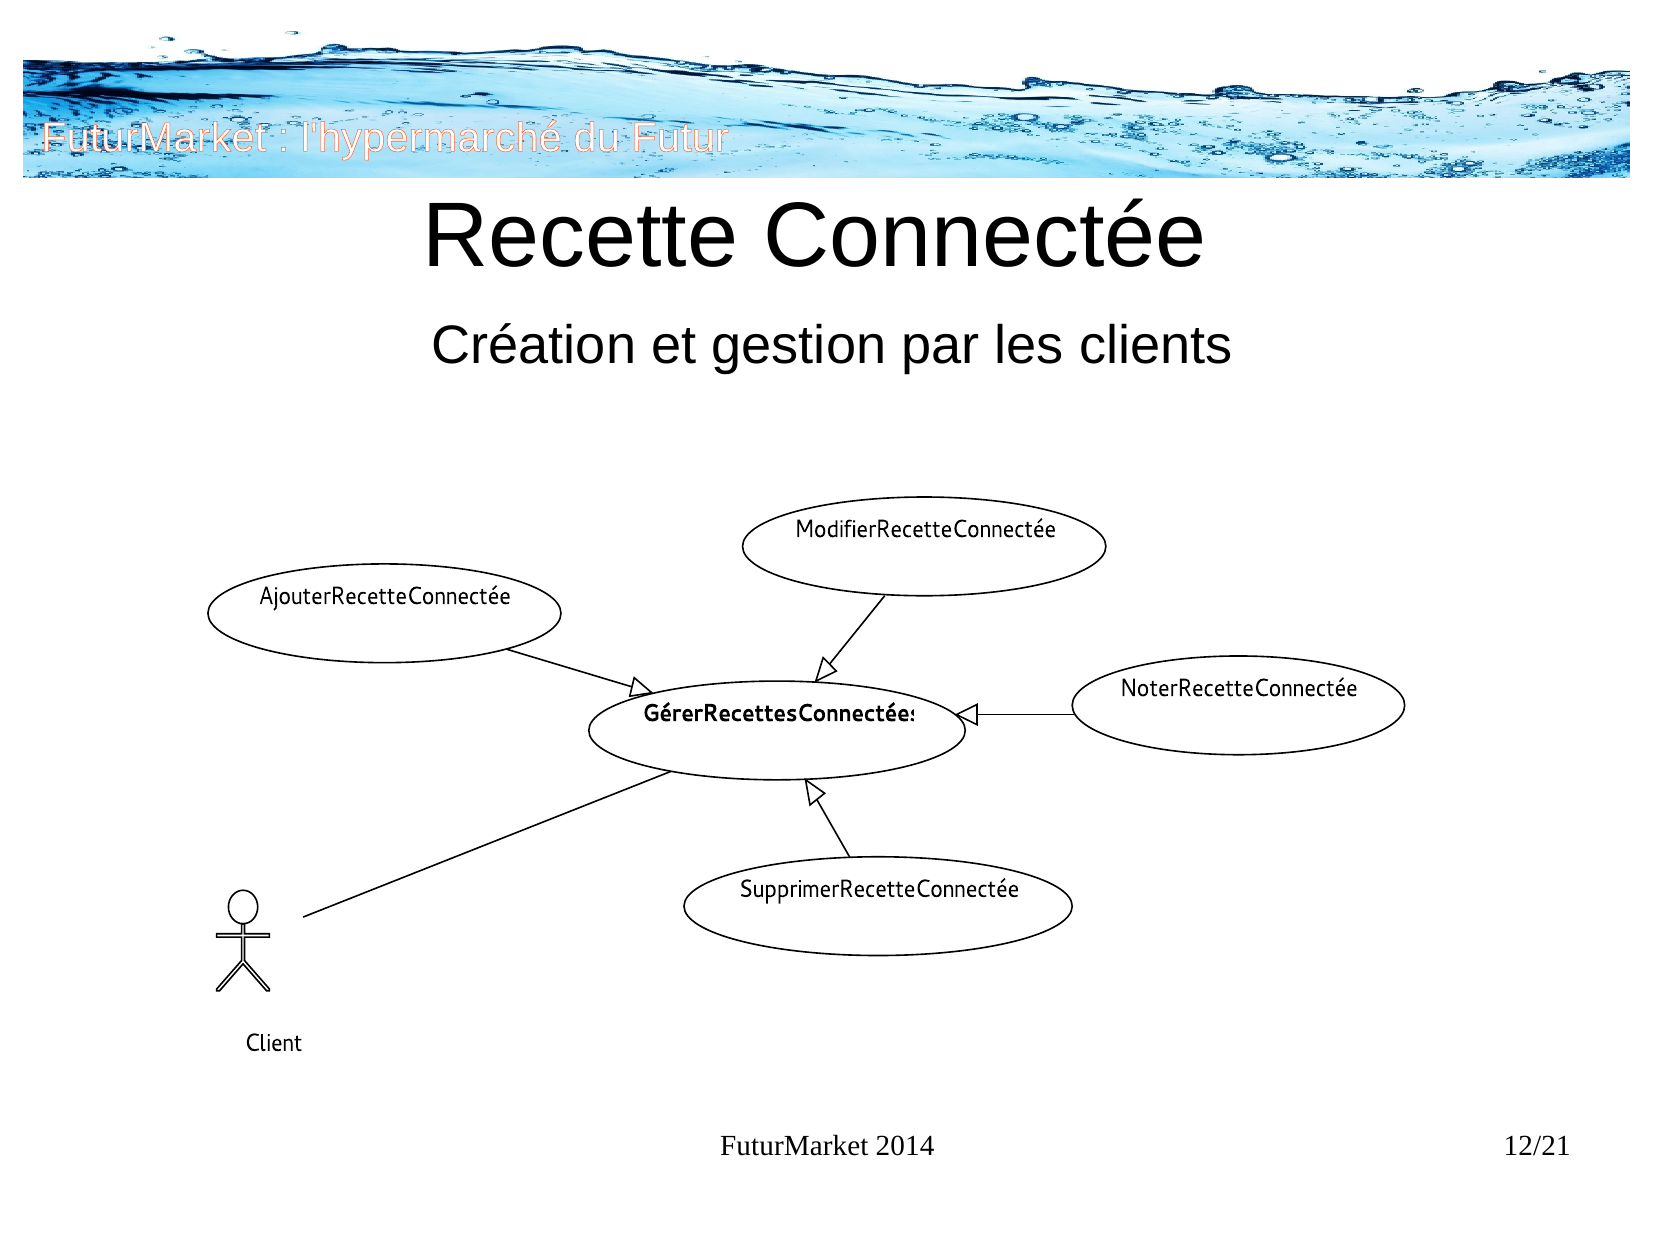

# Recette Connectée
Création et gestion par les clients
FuturMarket 2014
12